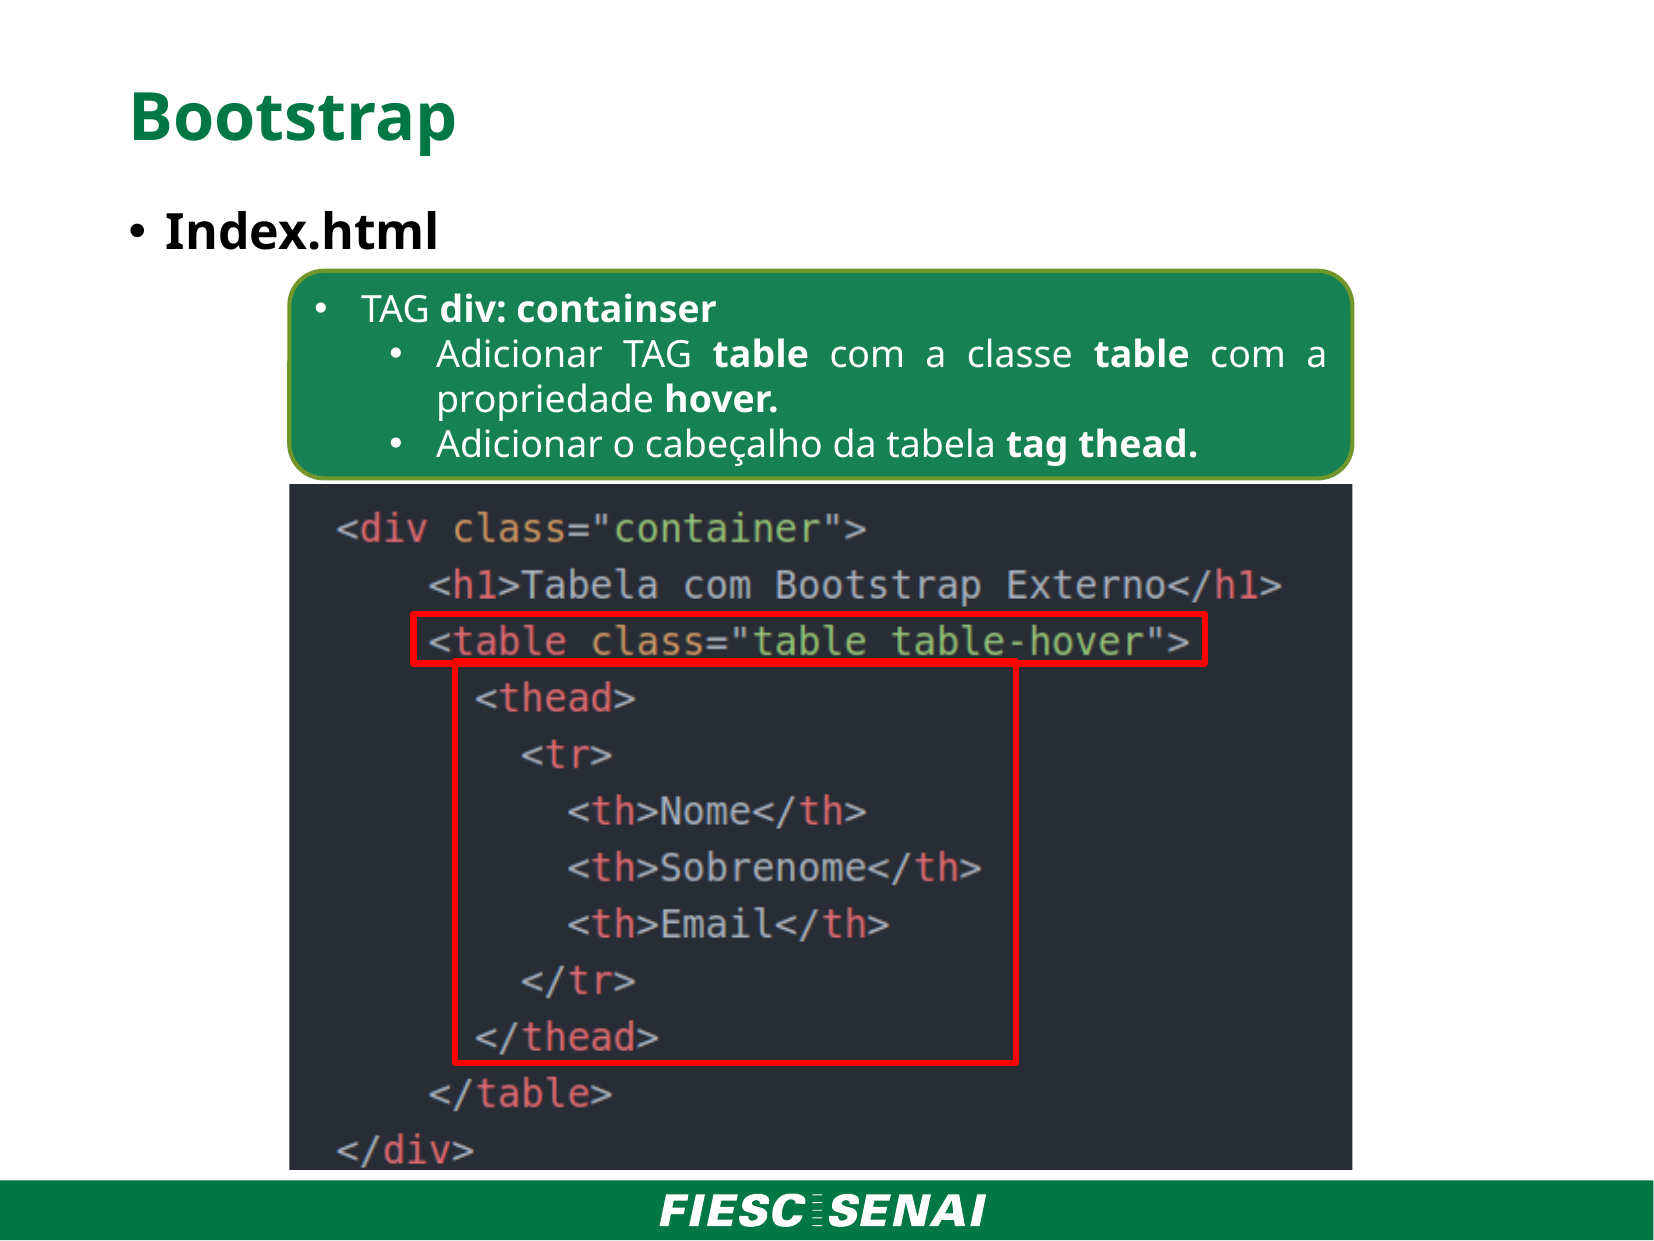

Bootstrap
Index.html
TAG div: containser
Adicionar TAG table com a classe table com a propriedade hover.
Adicionar o cabeçalho da tabela tag thead.